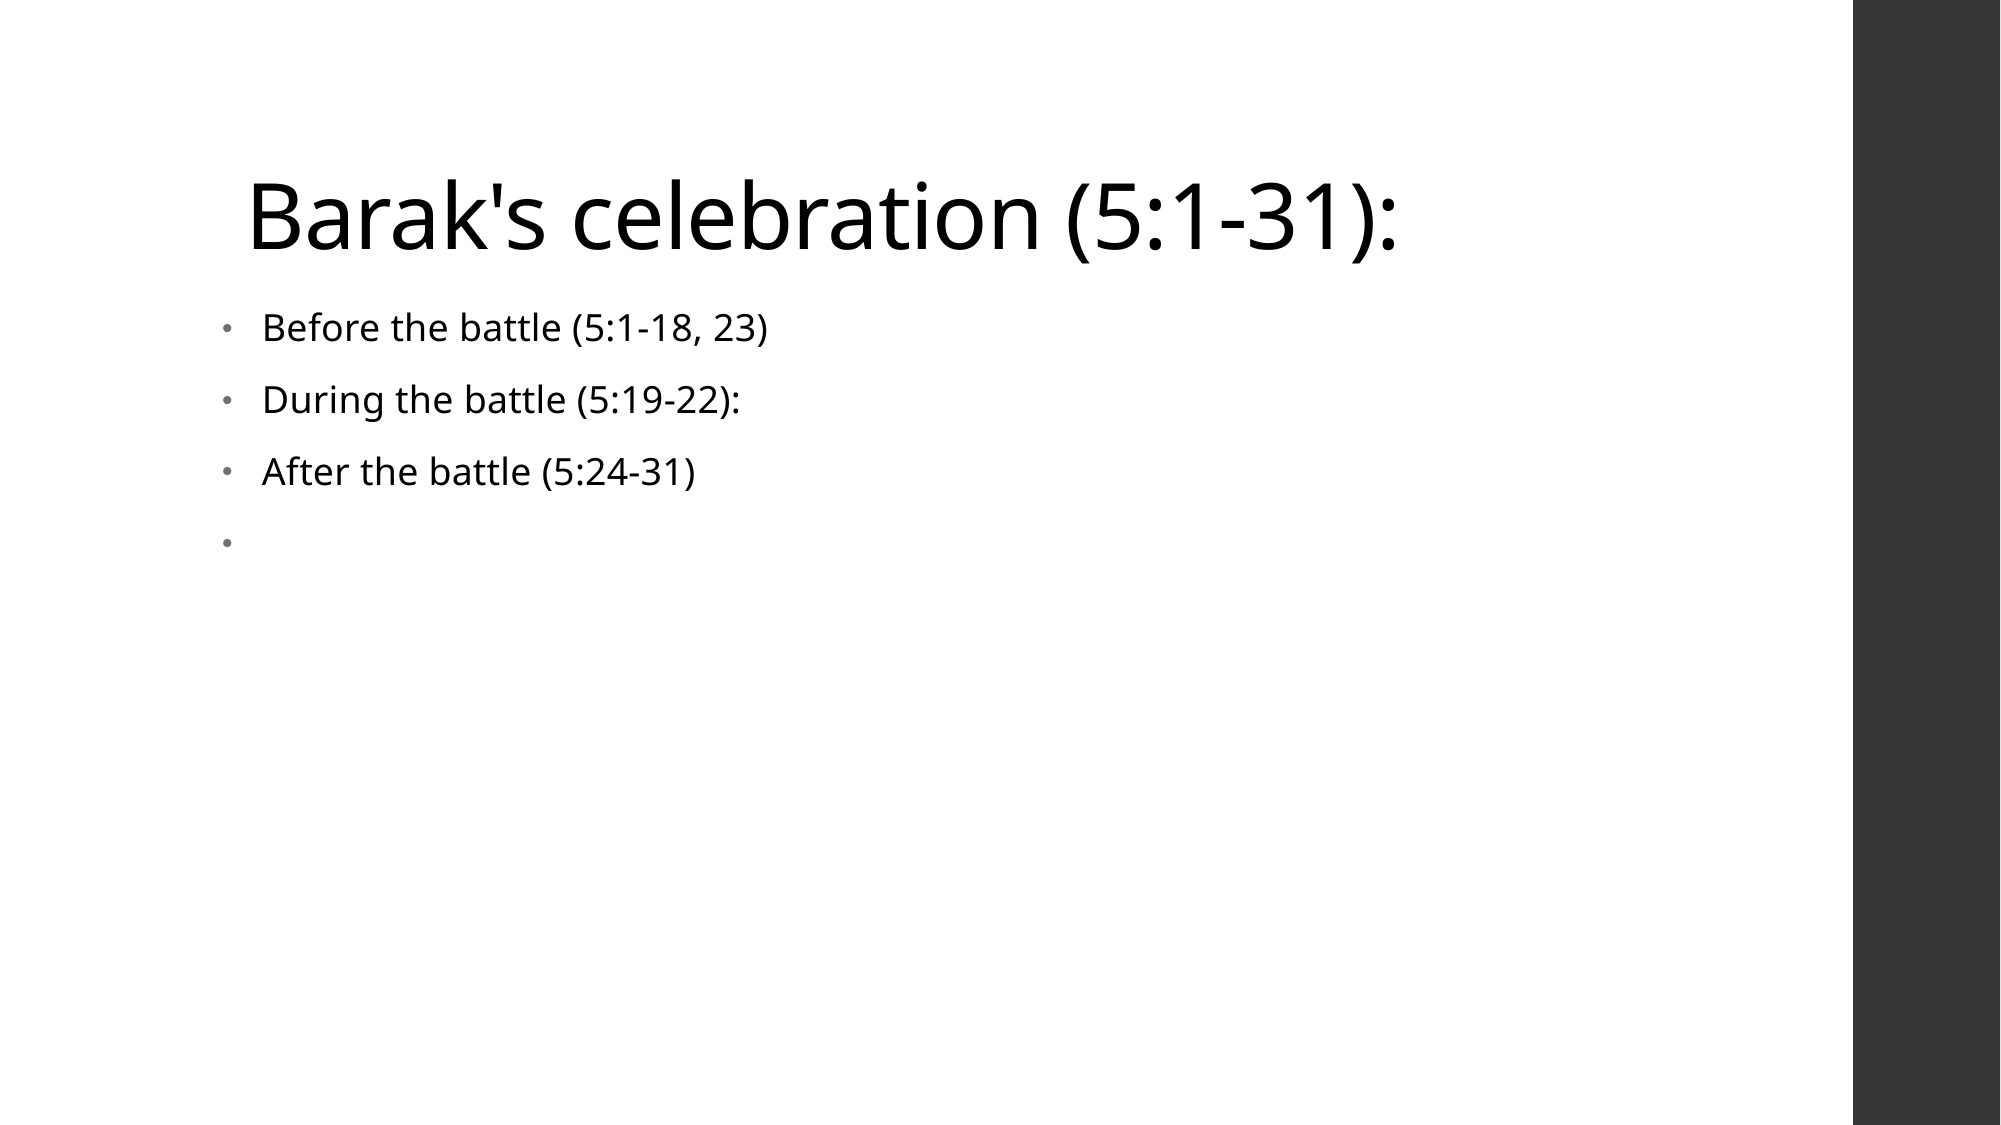

# Barak's celebration (5:1-31):
 Before the battle (5:1-18, 23)
 During the battle (5:19-22):
 After the battle (5:24-31)